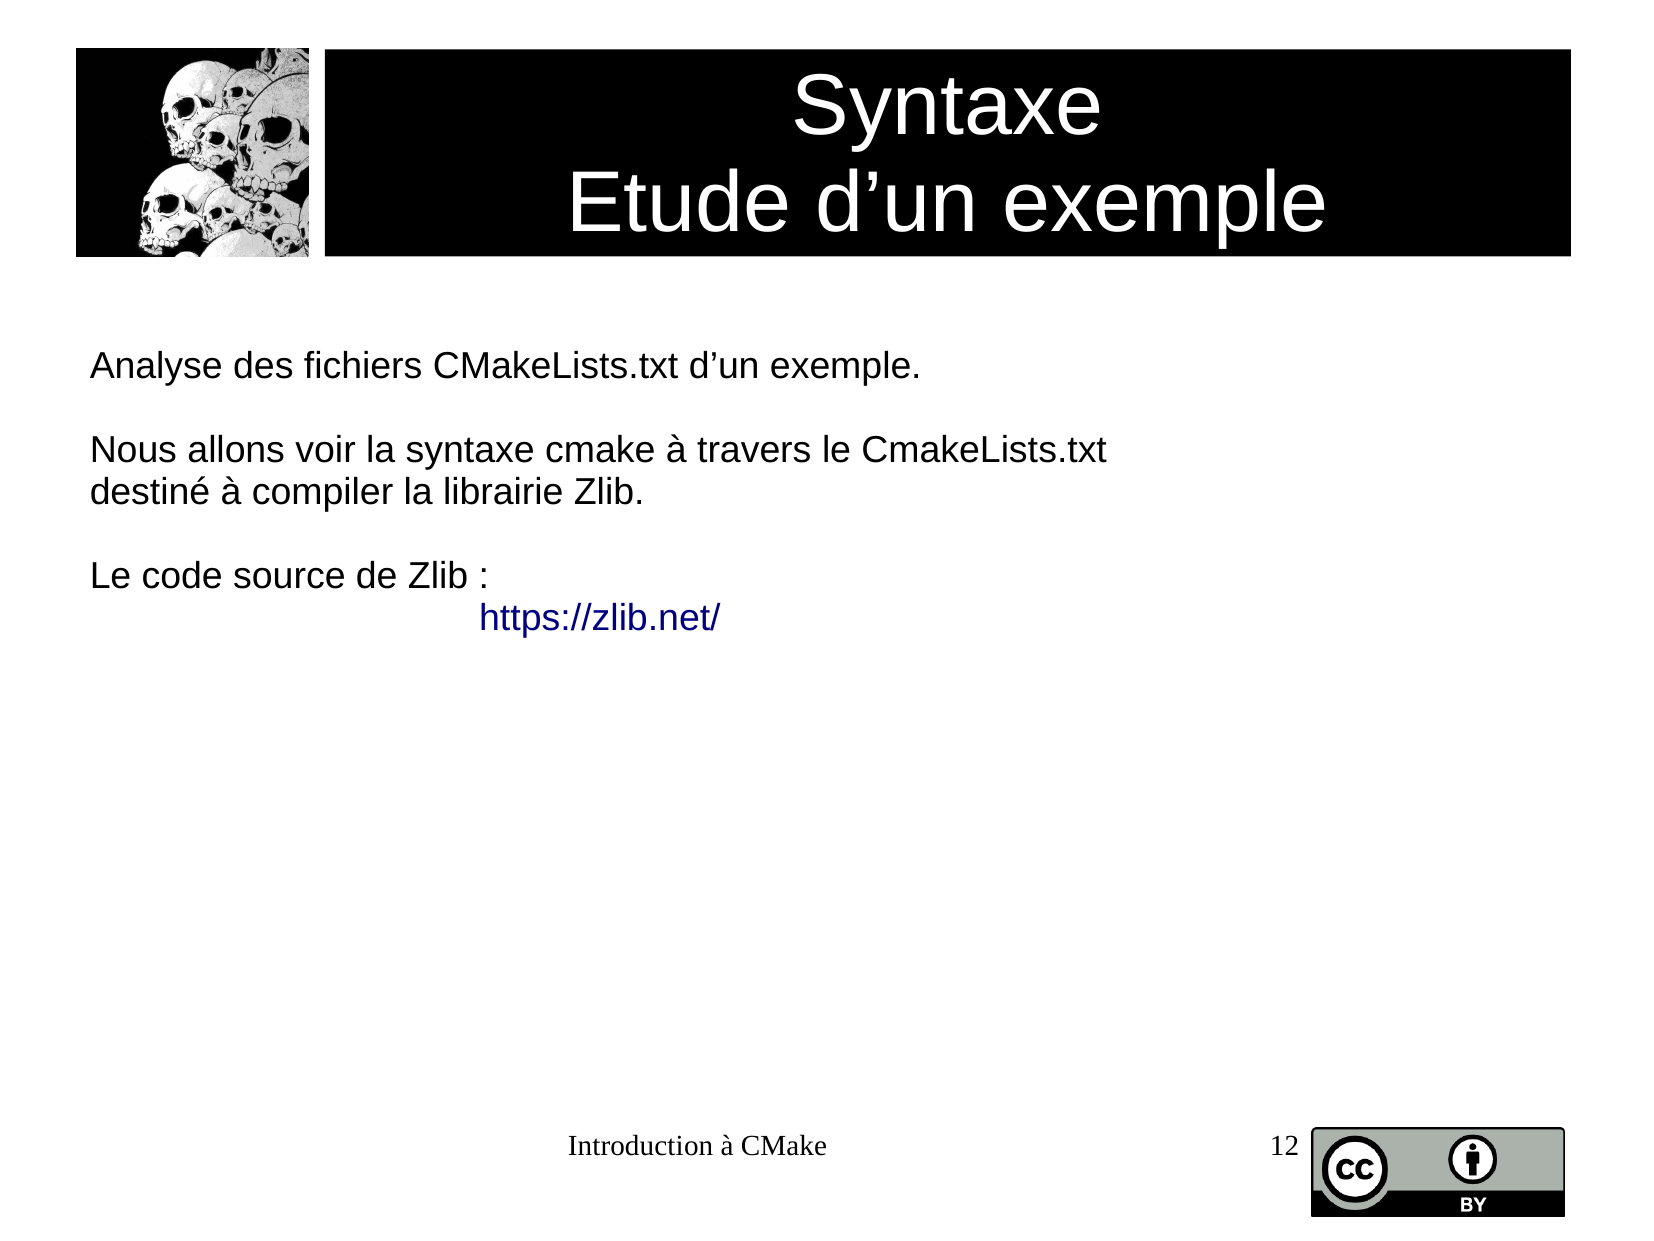

# Syntaxe Etude d’un exemple
Analyse des fichiers CMakeLists.txt d’un exemple.
Nous allons voir la syntaxe cmake à travers le CmakeLists.txt destiné à compiler la librairie Zlib.
Le code source de Zlib :
https://zlib.net/
Introduction à CMake
12